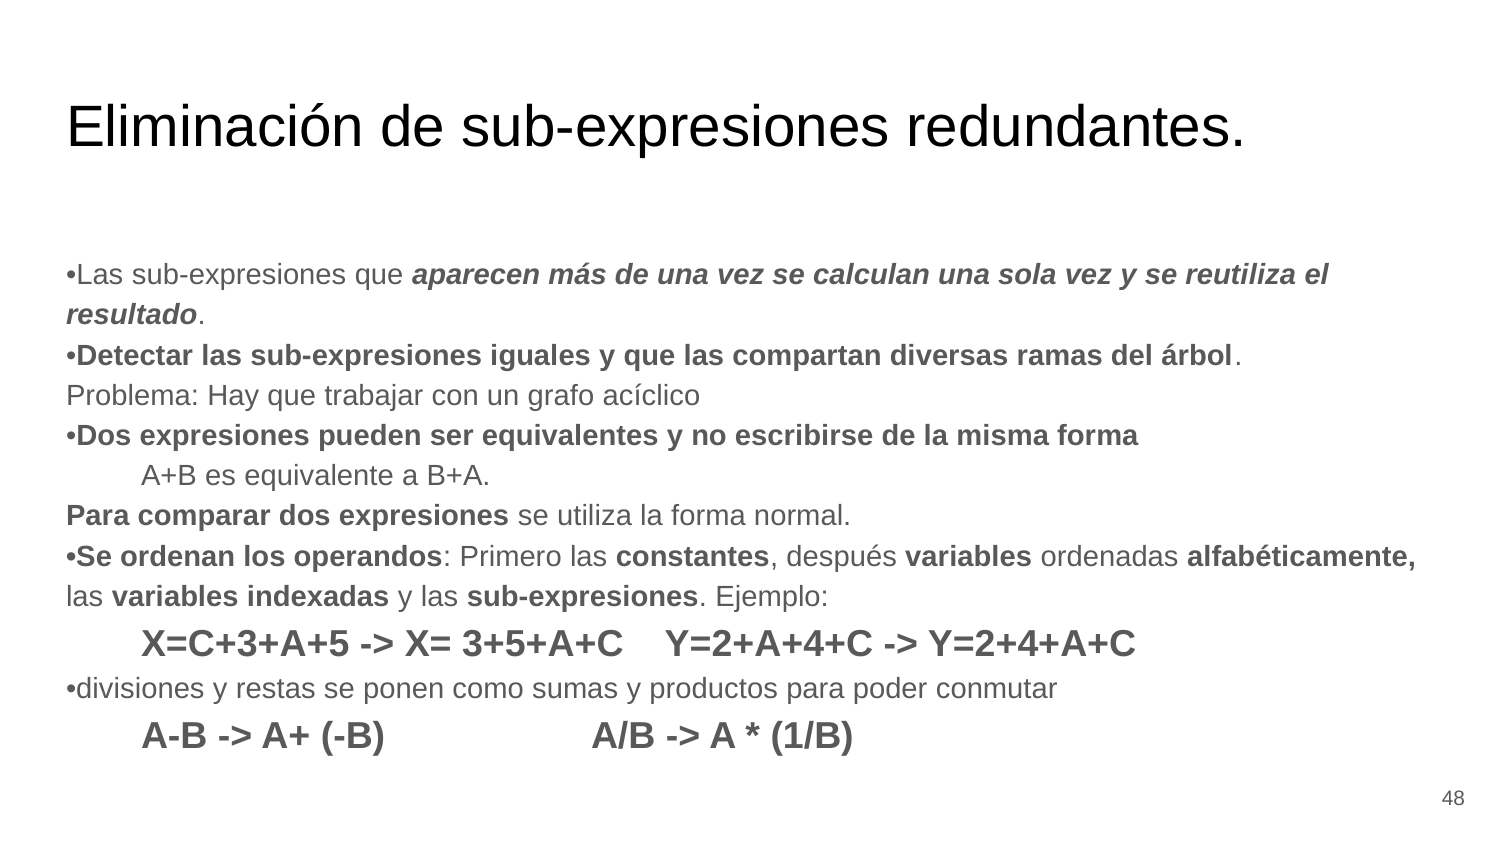

# Eliminación de sub-expresiones redundantes.
•Las sub-expresiones que aparecen más de una vez se calculan una sola vez y se reutiliza el resultado.
•Detectar las sub-expresiones iguales y que las compartan diversas ramas del árbol.
Problema: Hay que trabajar con un grafo acíclico
•Dos expresiones pueden ser equivalentes y no escribirse de la misma forma
	A+B es equivalente a B+A.
Para comparar dos expresiones se utiliza la forma normal.
•Se ordenan los operandos: Primero las constantes, después variables ordenadas alfabéticamente, las variables indexadas y las sub-expresiones. Ejemplo:
	X=C+3+A+5 -> X= 3+5+A+C Y=2+A+4+C -> Y=2+4+A+C
•divisiones y restas se ponen como sumas y productos para poder conmutar
	A-B -> A+ (-B) 			A/B -> A * (1/B)